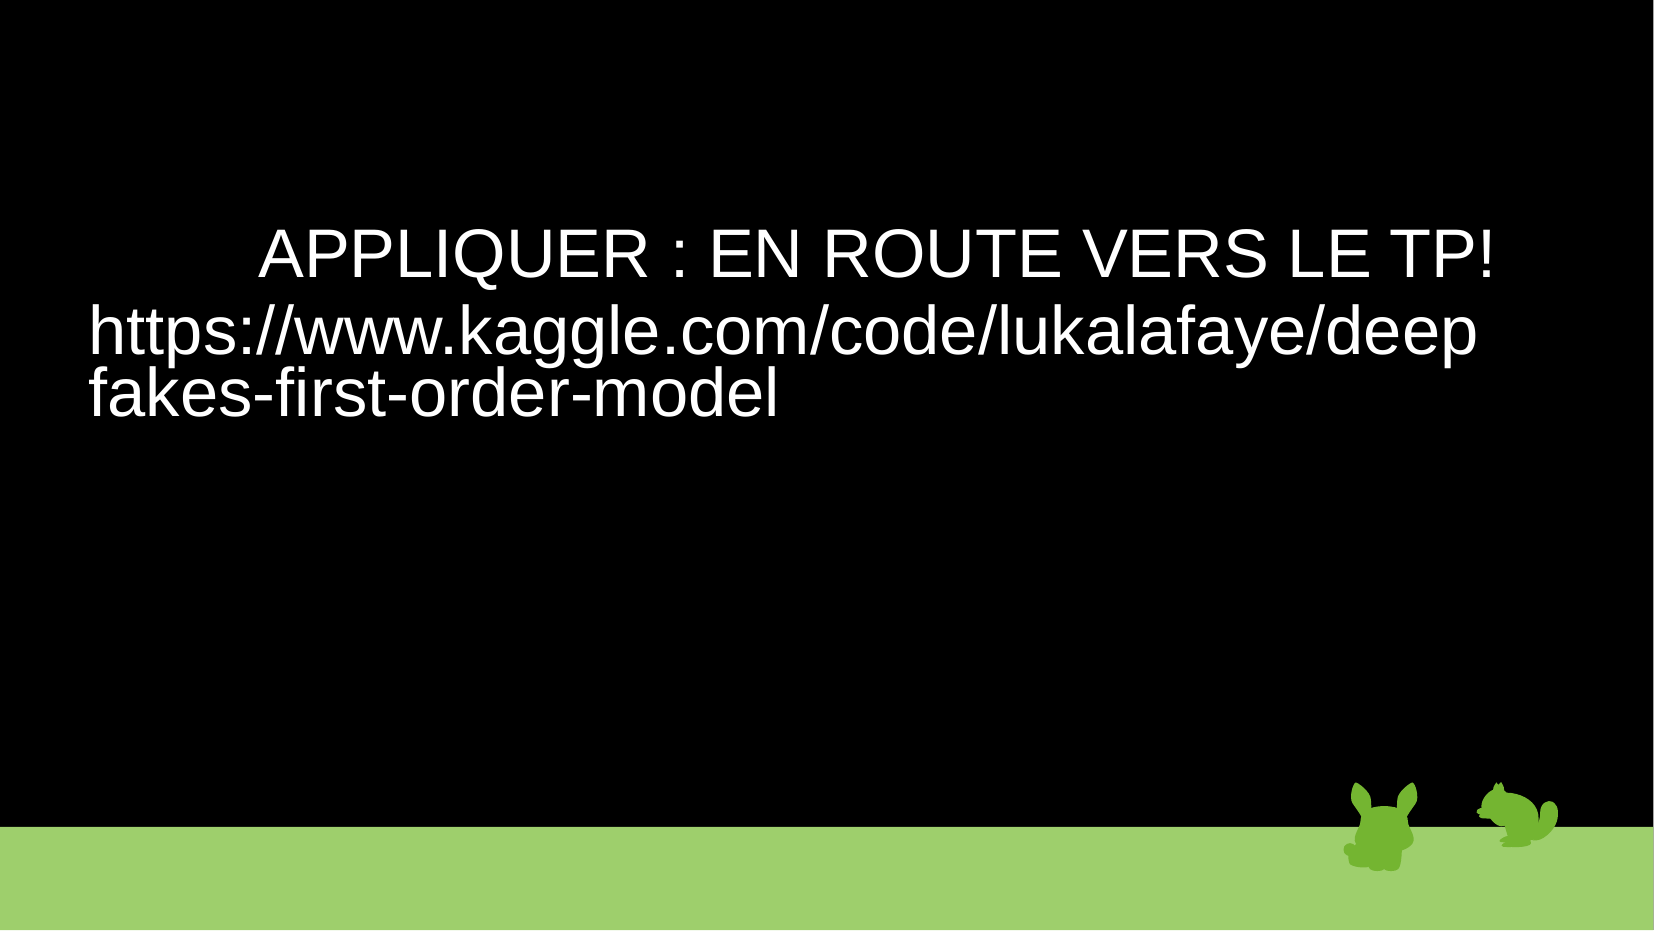

# APPLIQUER : EN ROUTE VERS LE TP! https://www.kaggle.com/code/lukalafaye/deepfakes-first-order-model